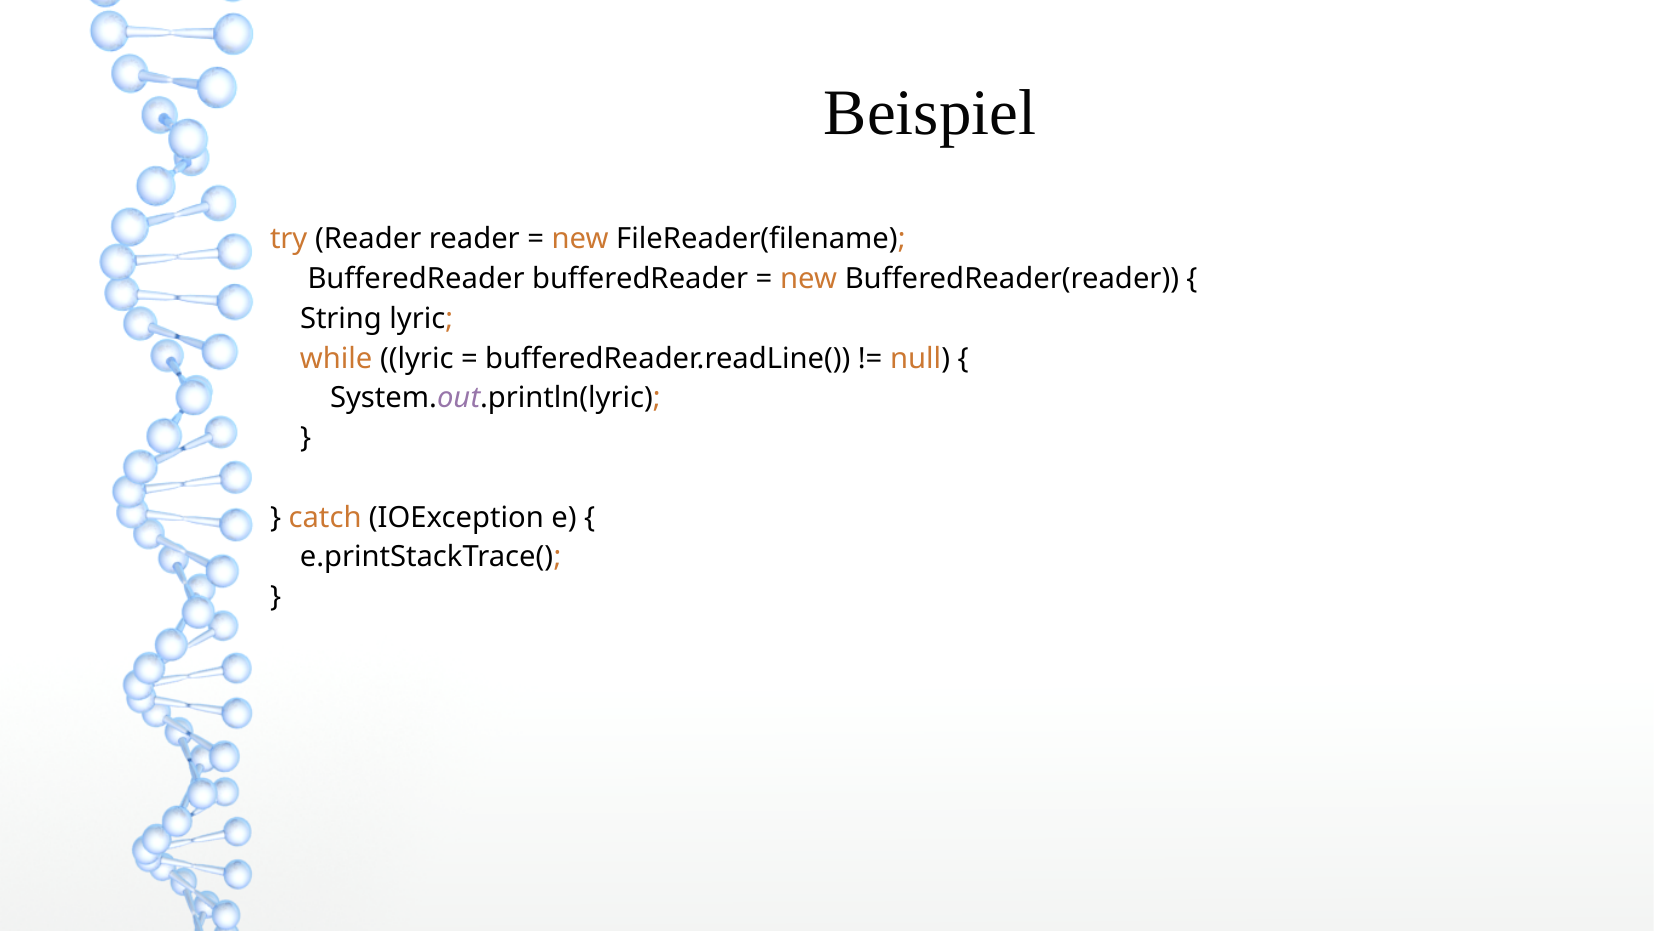

# Beispiel
try (Reader reader = new FileReader(filename);
 BufferedReader bufferedReader = new BufferedReader(reader)) {
 String lyric;
 while ((lyric = bufferedReader.readLine()) != null) {
 System.out.println(lyric);
 }
} catch (IOException e) {
 e.printStackTrace();
}